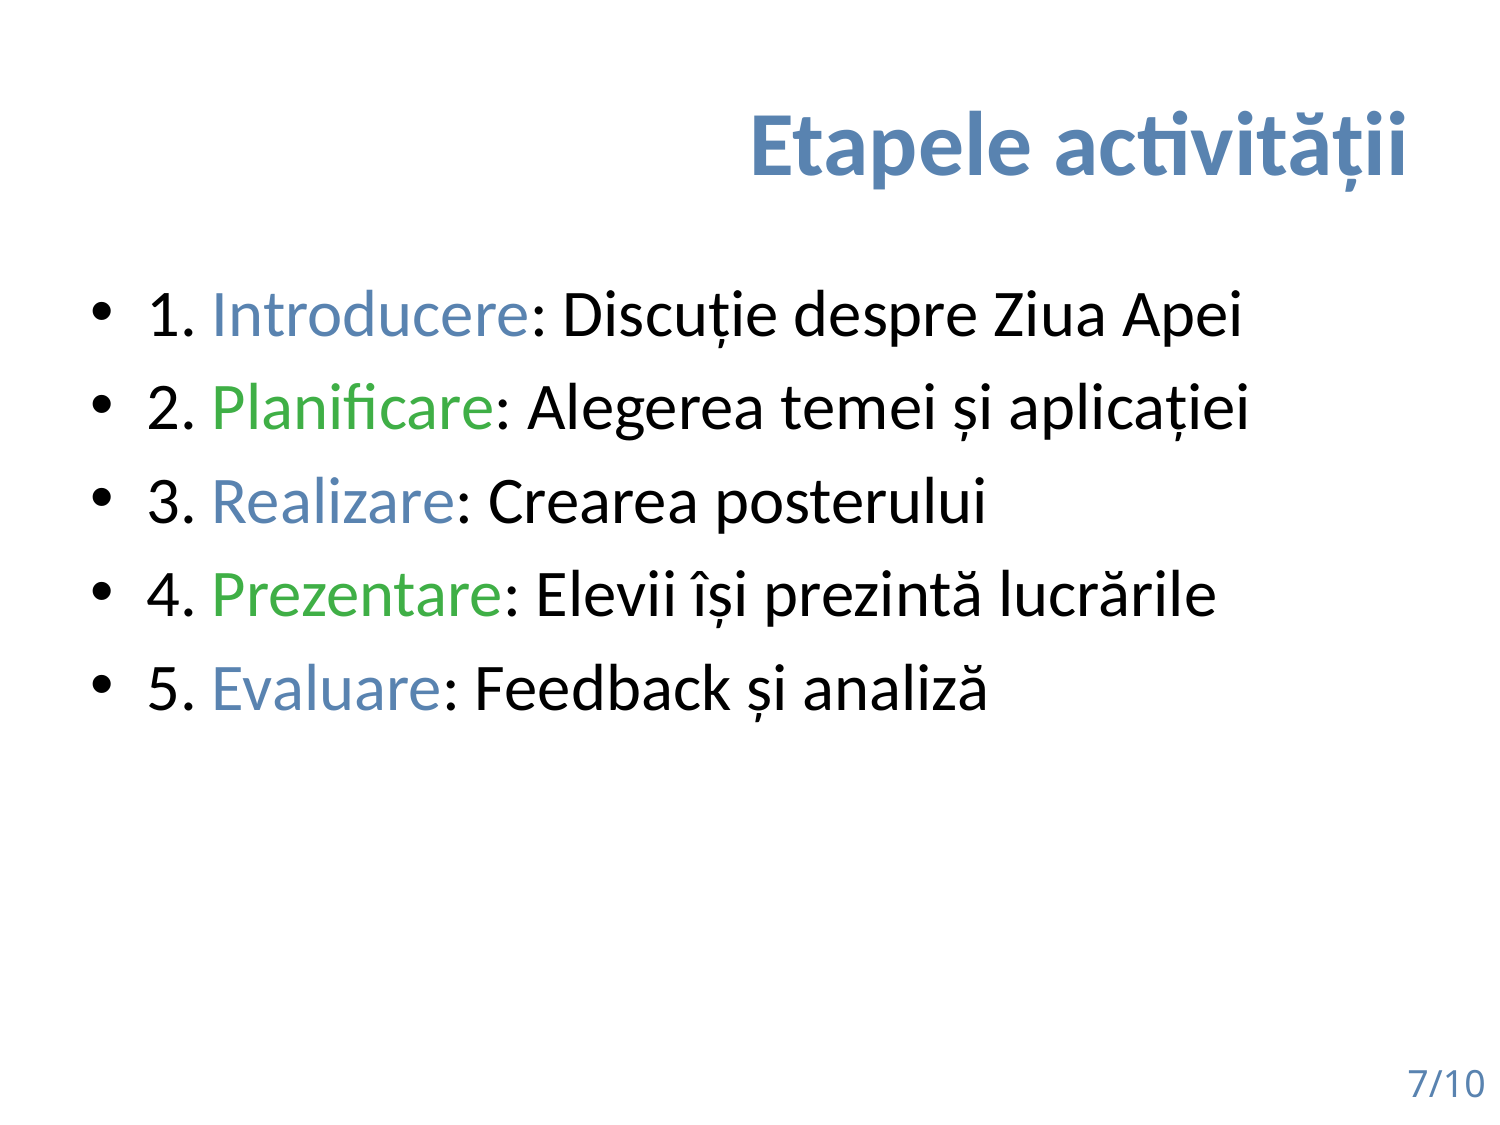

# Etapele activității
1. Introducere: Discuție despre Ziua Apei
2. Planificare: Alegerea temei și aplicației
3. Realizare: Crearea posterului
4. Prezentare: Elevii își prezintă lucrările
5. Evaluare: Feedback și analiză